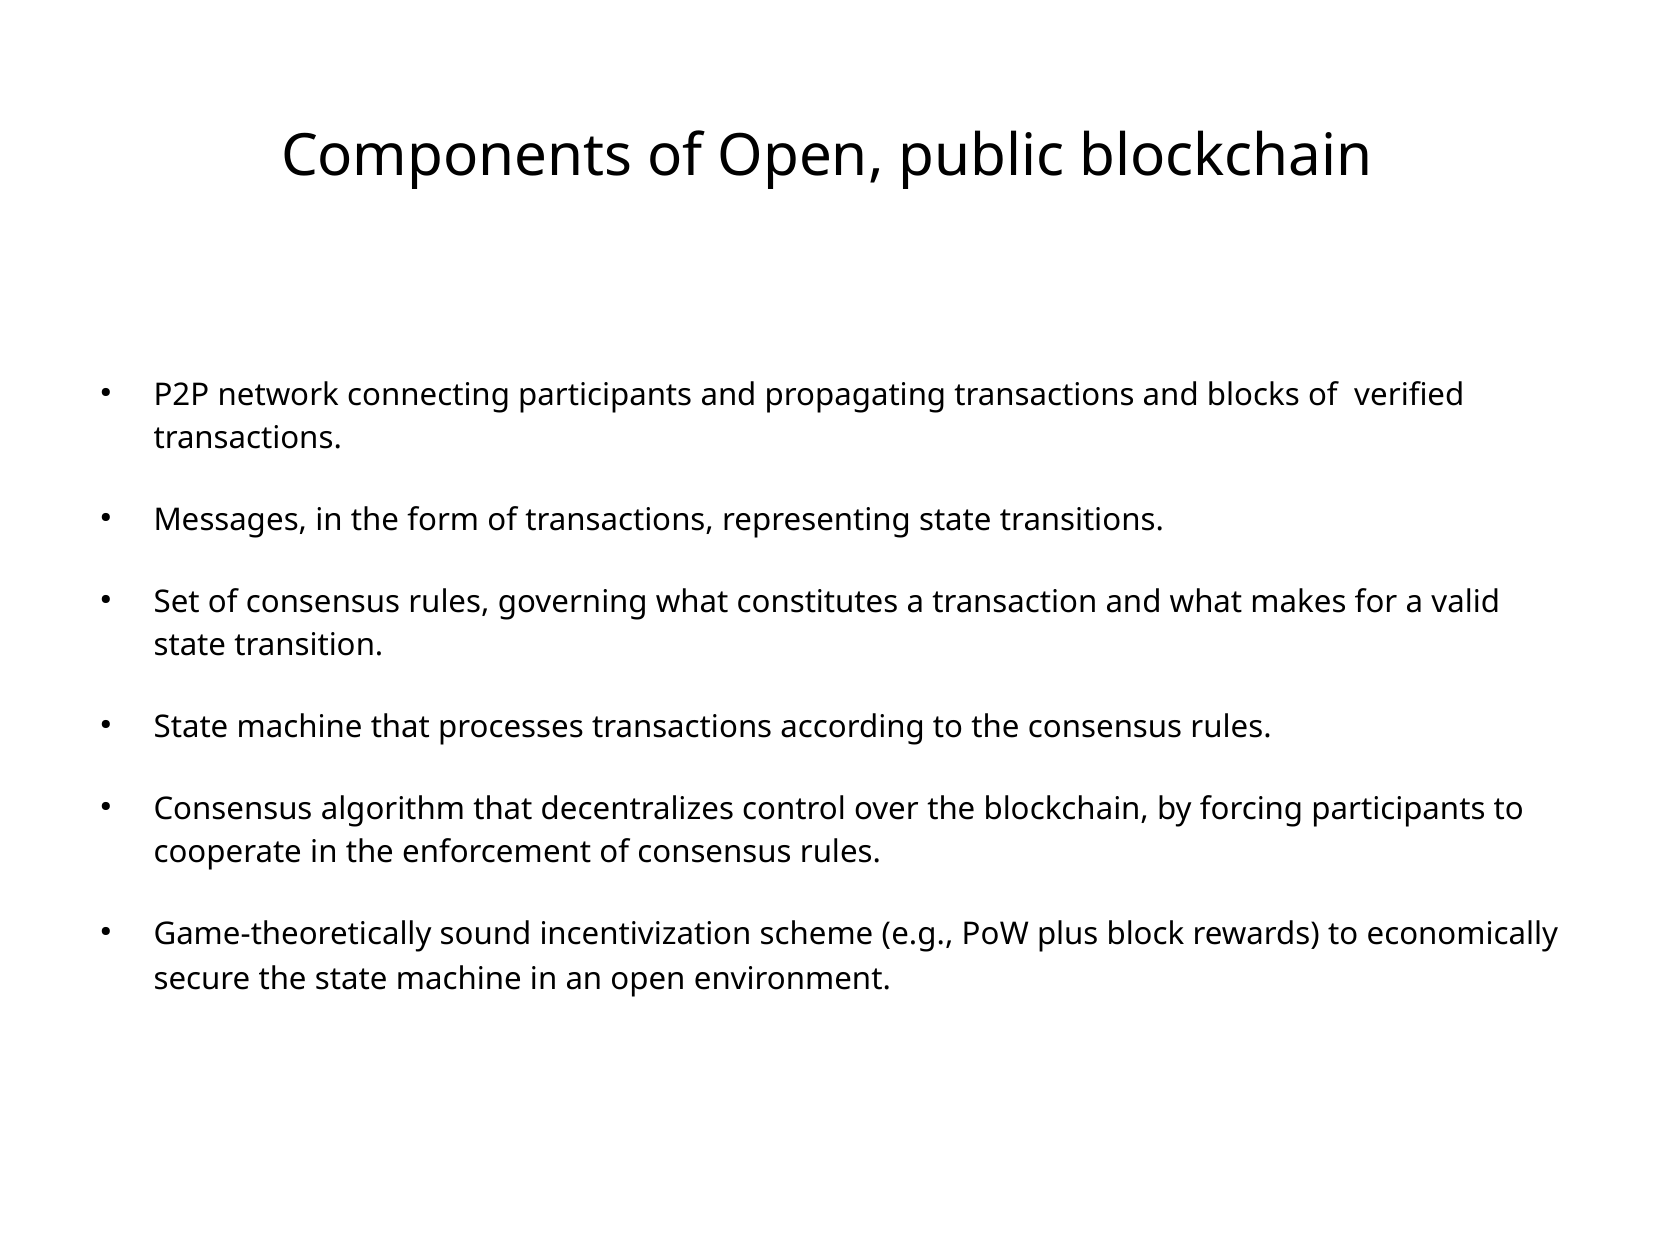

# Components of Open, public blockchain
P2P network connecting participants and propagating transactions and blocks of verified transactions.
Messages, in the form of transactions, representing state transitions.
Set of consensus rules, governing what constitutes a transaction and what makes for a valid state transition.
State machine that processes transactions according to the consensus rules.
Consensus algorithm that decentralizes control over the blockchain, by forcing participants to cooperate in the enforcement of consensus rules.
Game-theoretically sound incentivization scheme (e.g., PoW plus block rewards) to economically secure the state machine in an open environment.